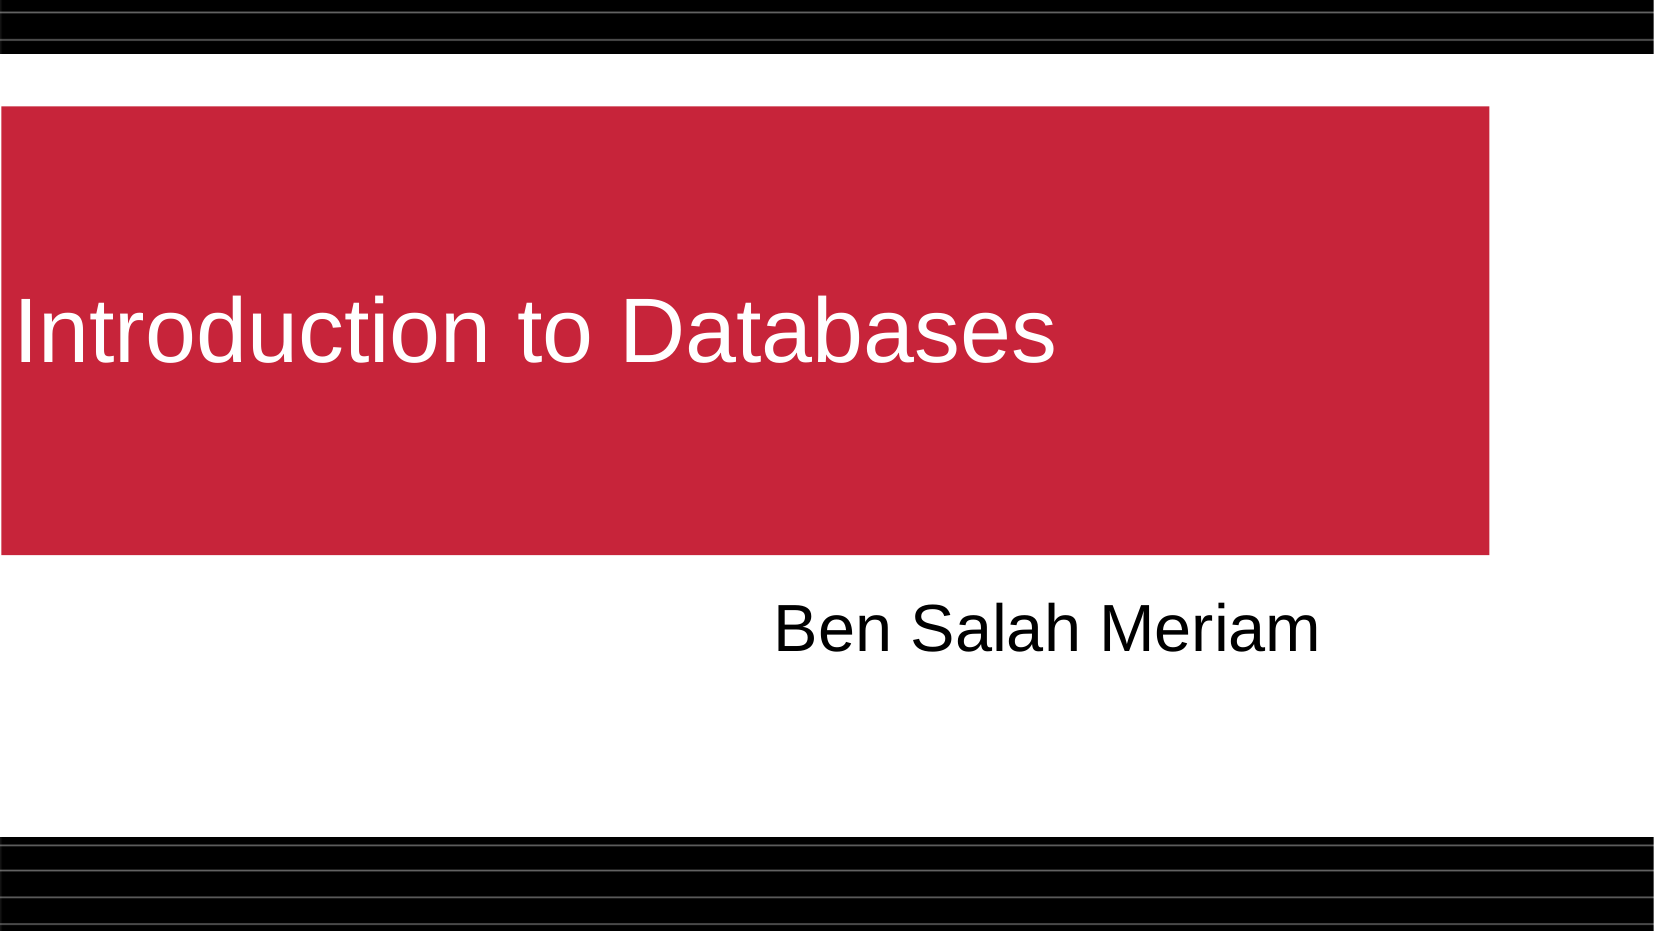

# Introduction to Databases
Ben Salah Meriam